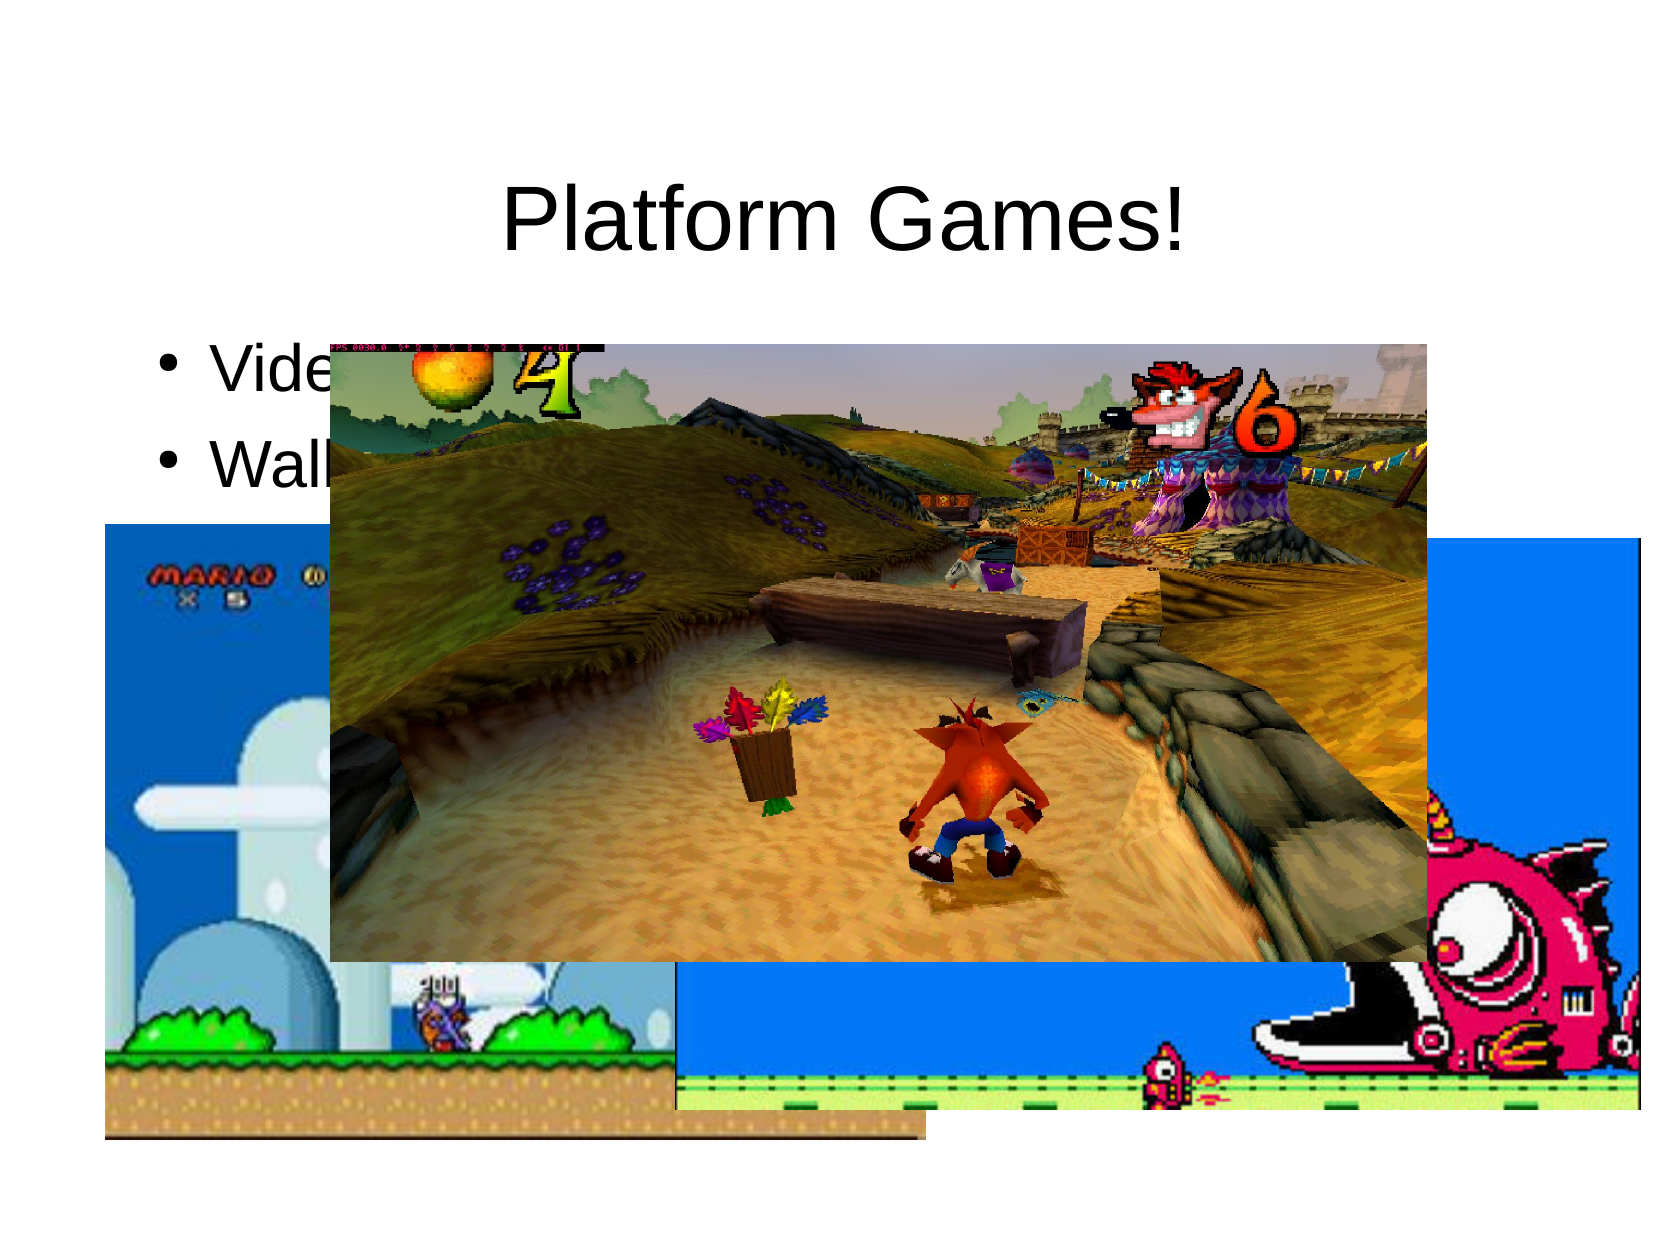

# Platform Games!
Video Game Genre.
Walk right to win!